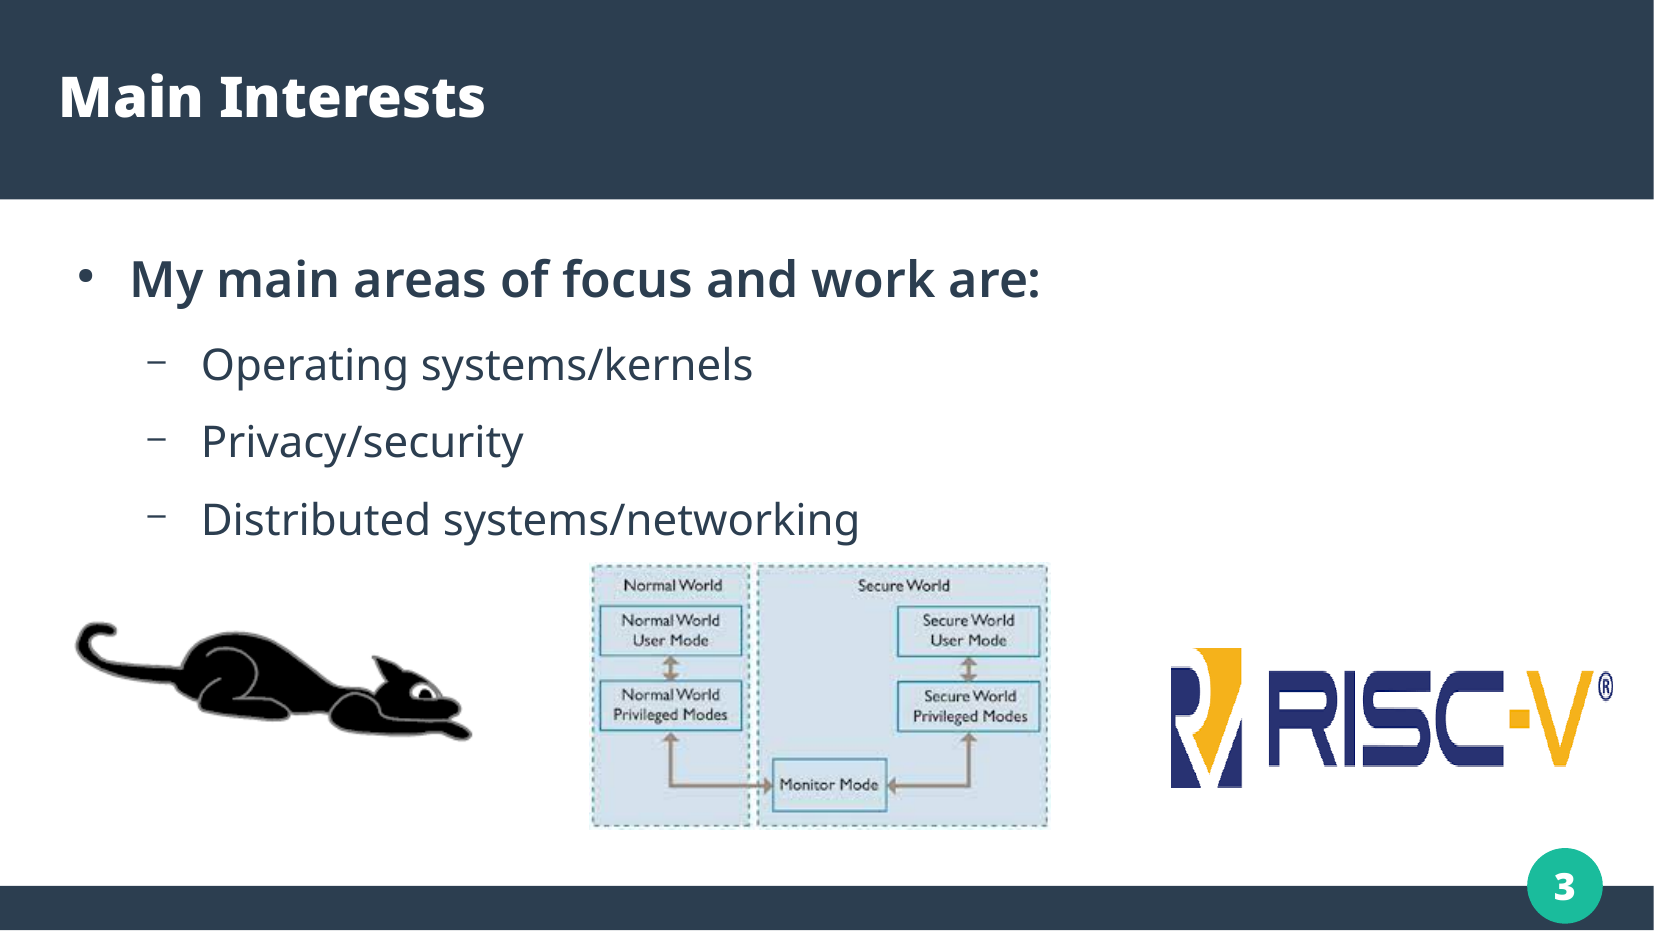

# Main Interests
My main areas of focus and work are:
Operating systems/kernels
Privacy/security
Distributed systems/networking